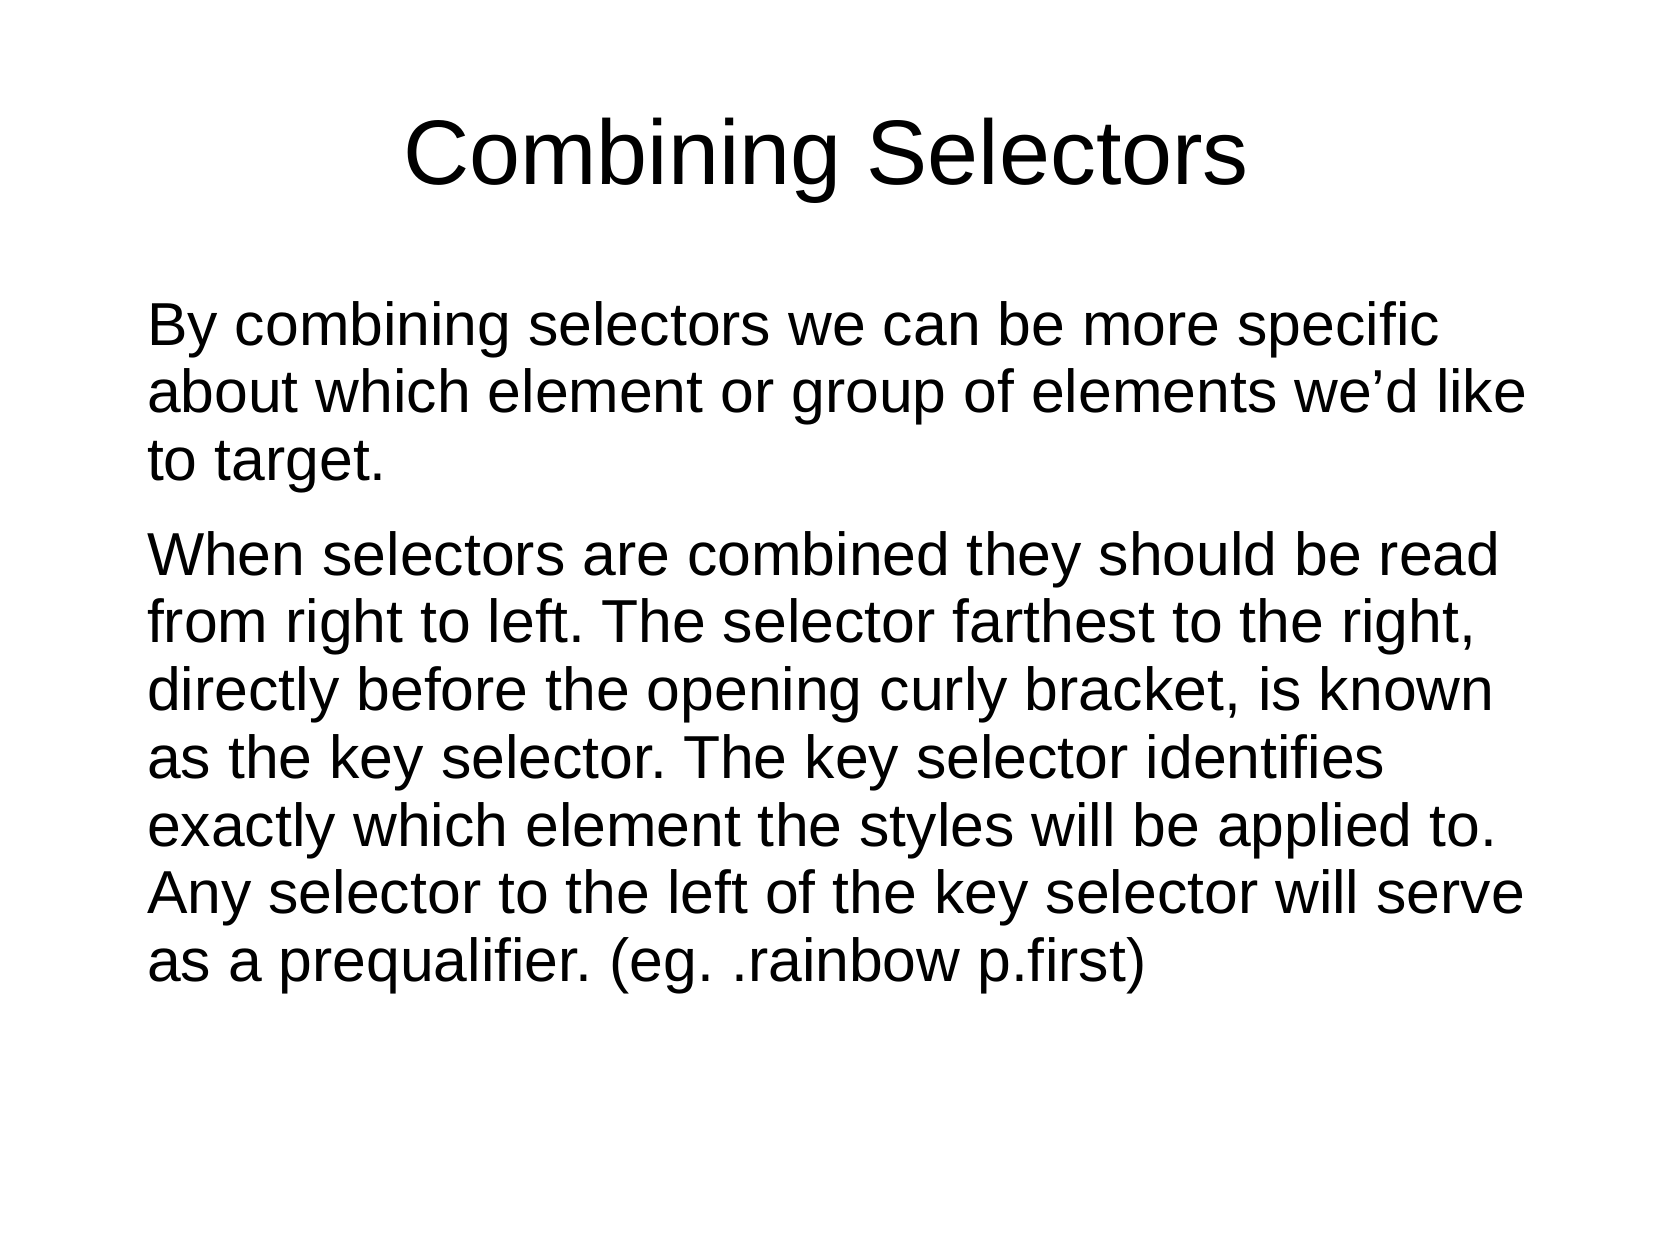

# Combining Selectors
By combining selectors we can be more specific about which element or group of elements we’d like to target.
When selectors are combined they should be read from right to left. The selector farthest to the right, directly before the opening curly bracket, is known as the key selector. The key selector identifies exactly which element the styles will be applied to. Any selector to the left of the key selector will serve as a prequalifier. (eg. .rainbow p.first)